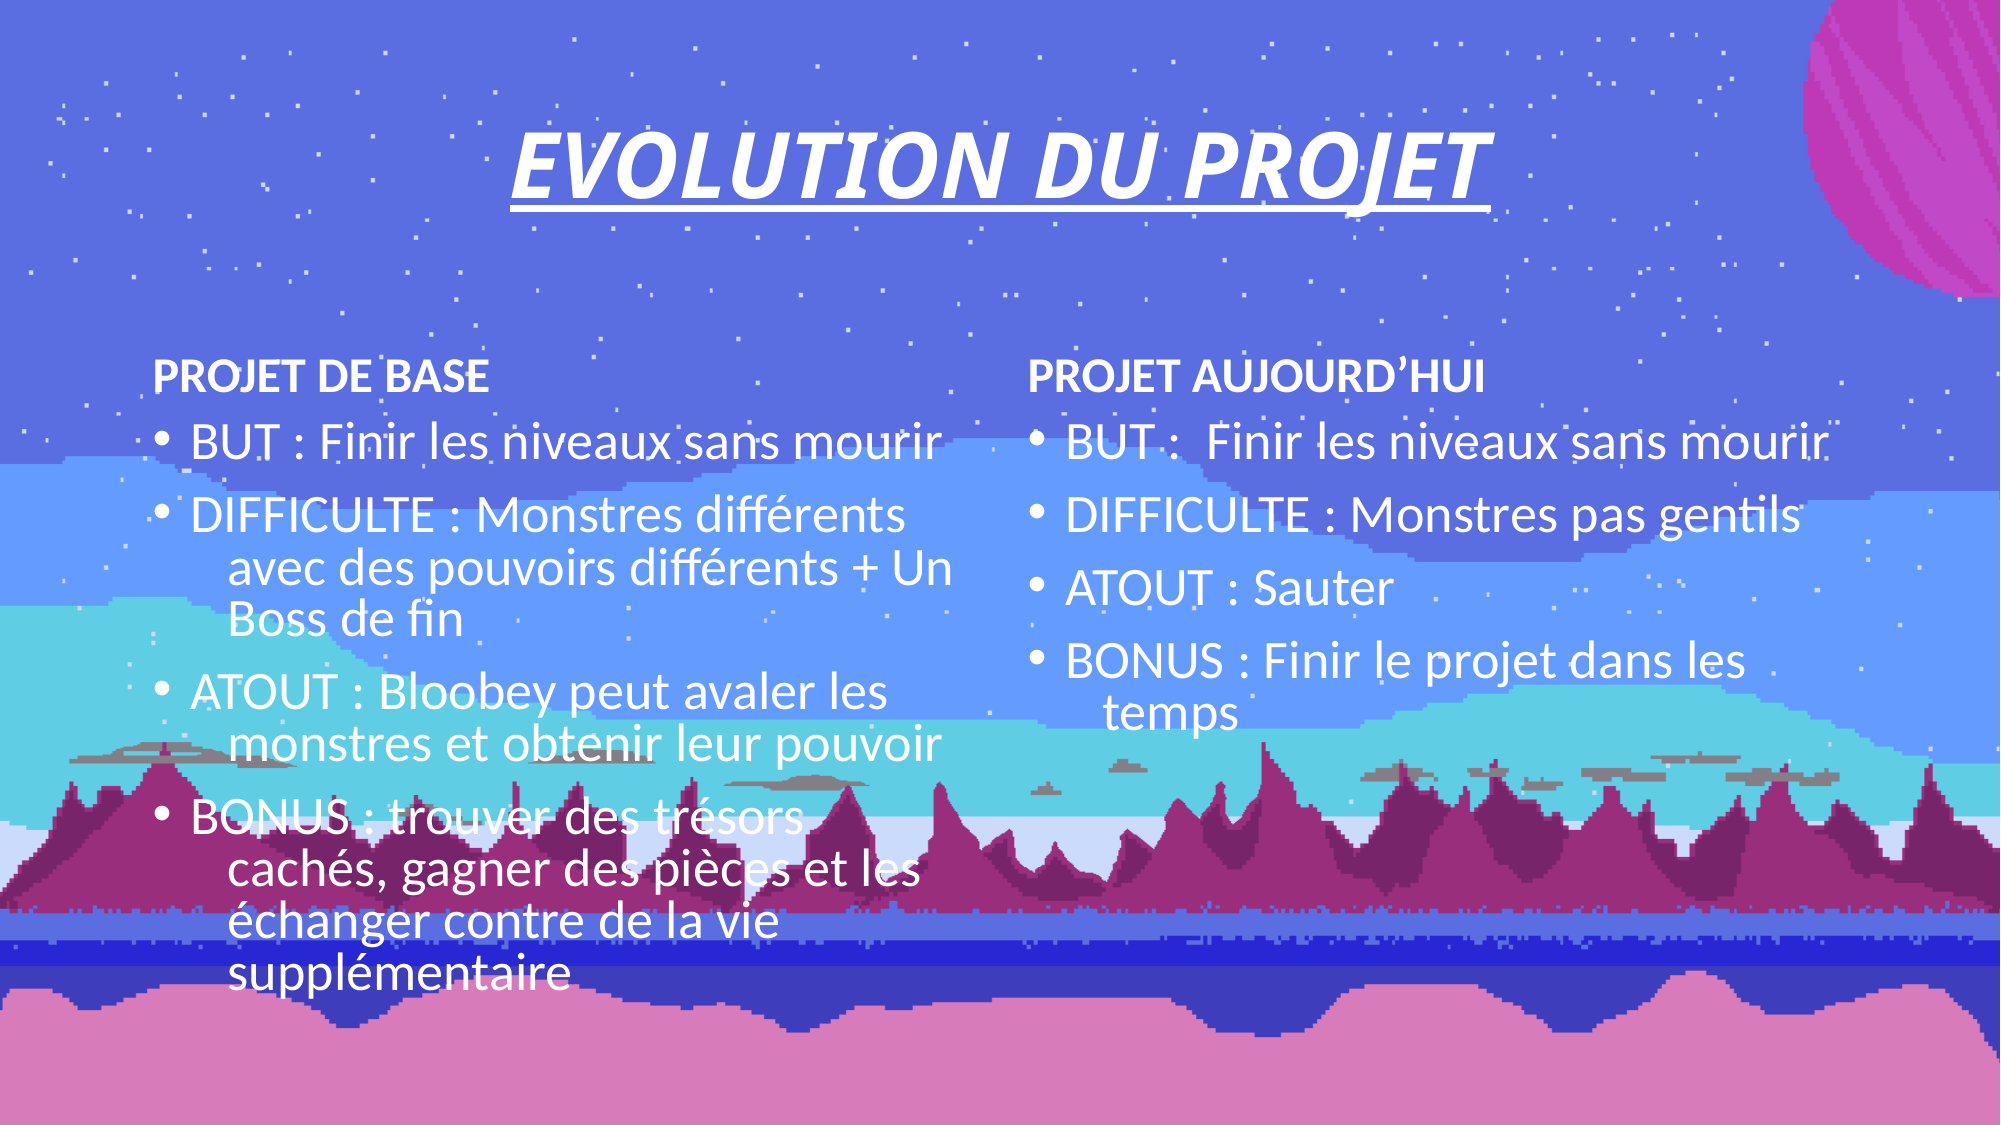

# EVOLUTION DU PROJET
PROJET DE BASE
PROJET AUJOURD’HUI
BUT : Finir les niveaux sans mourir
DIFFICULTE : Monstres différents avec des pouvoirs différents + Un Boss de fin
ATOUT : Bloobey peut avaler les monstres et obtenir leur pouvoir
BONUS : trouver des trésors cachés, gagner des pièces et les échanger contre de la vie supplémentaire
BUT : Finir les niveaux sans mourir
DIFFICULTE : Monstres pas gentils
ATOUT : Sauter
BONUS : Finir le projet dans les temps